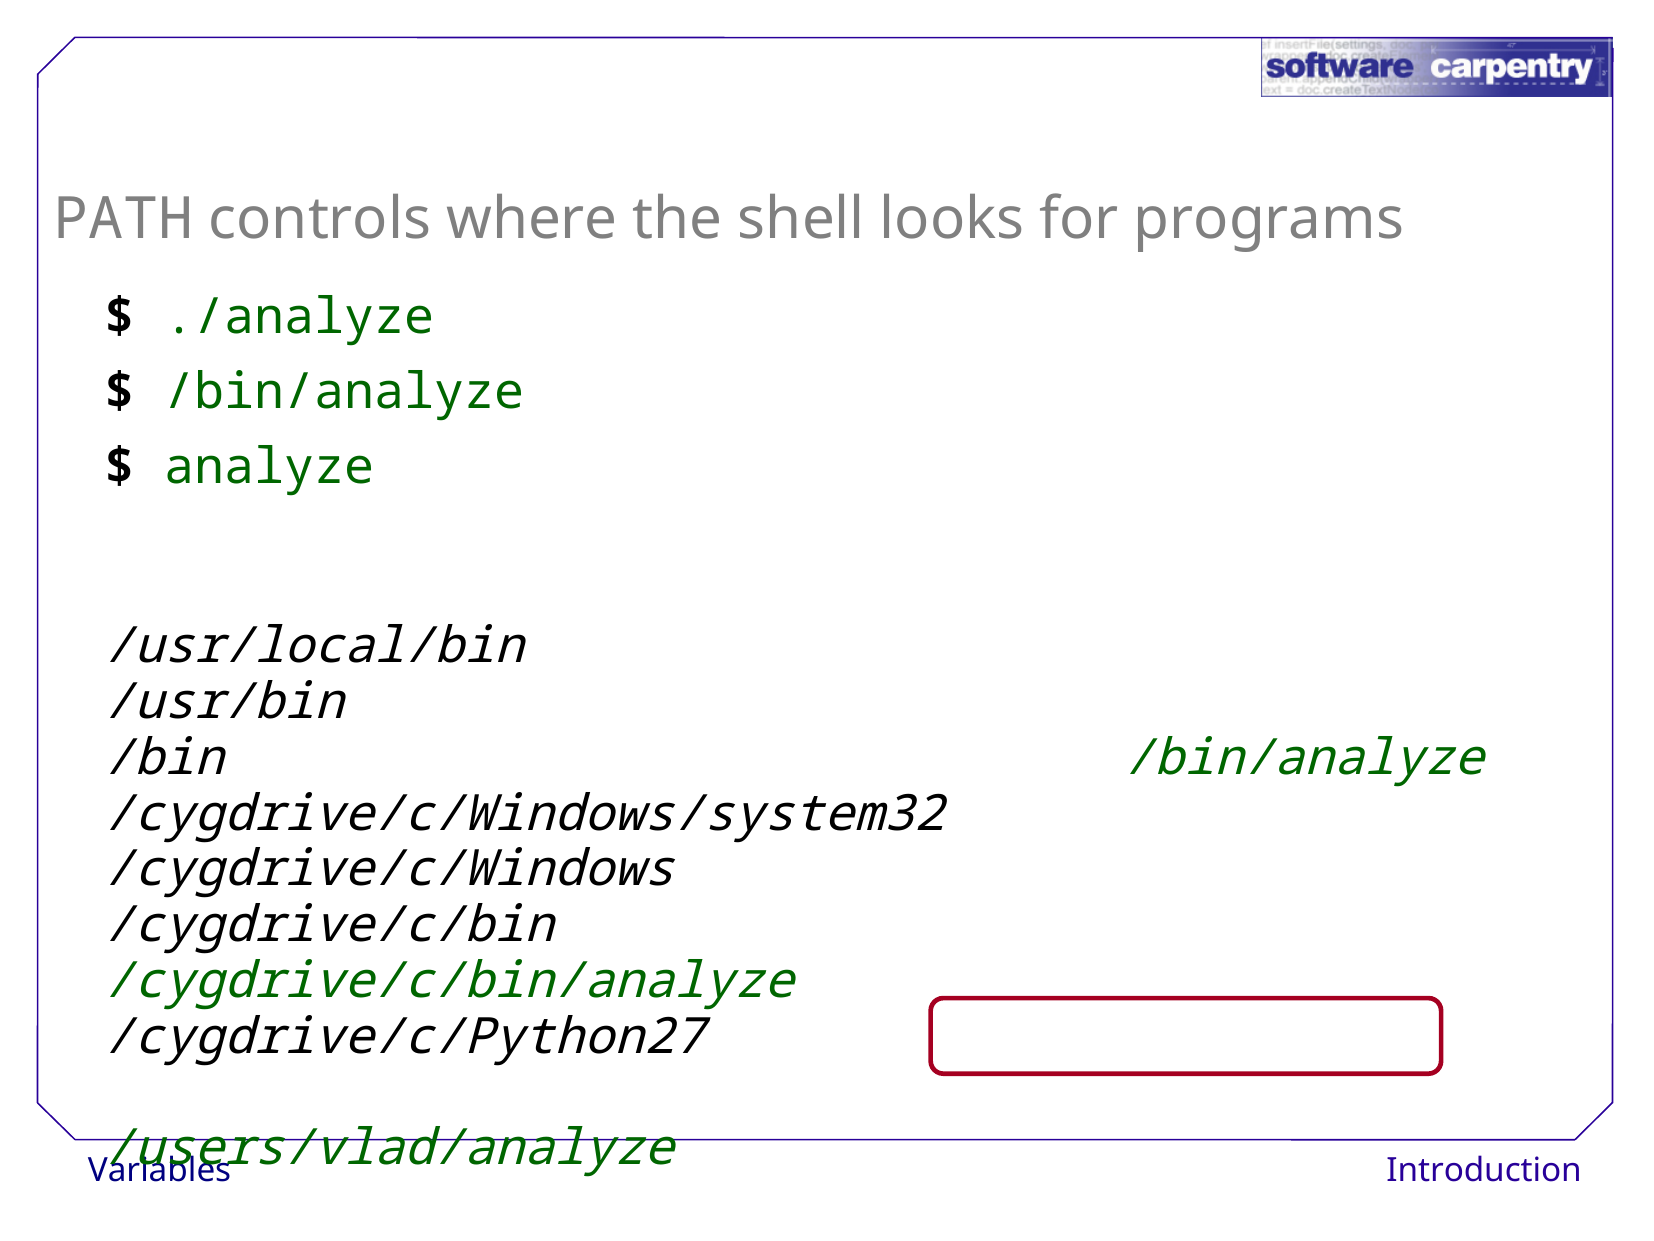

PATH controls where the shell looks for programs
$ ./analyze
$ /bin/analyze
$ analyze
/usr/local/bin
/usr/bin
/bin /bin/analyze
/cygdrive/c/Windows/system32
/cygdrive/c/Windows
/cygdrive/c/bin /cygdrive/c/bin/analyze
/cygdrive/c/Python27
 /users/vlad/analyze